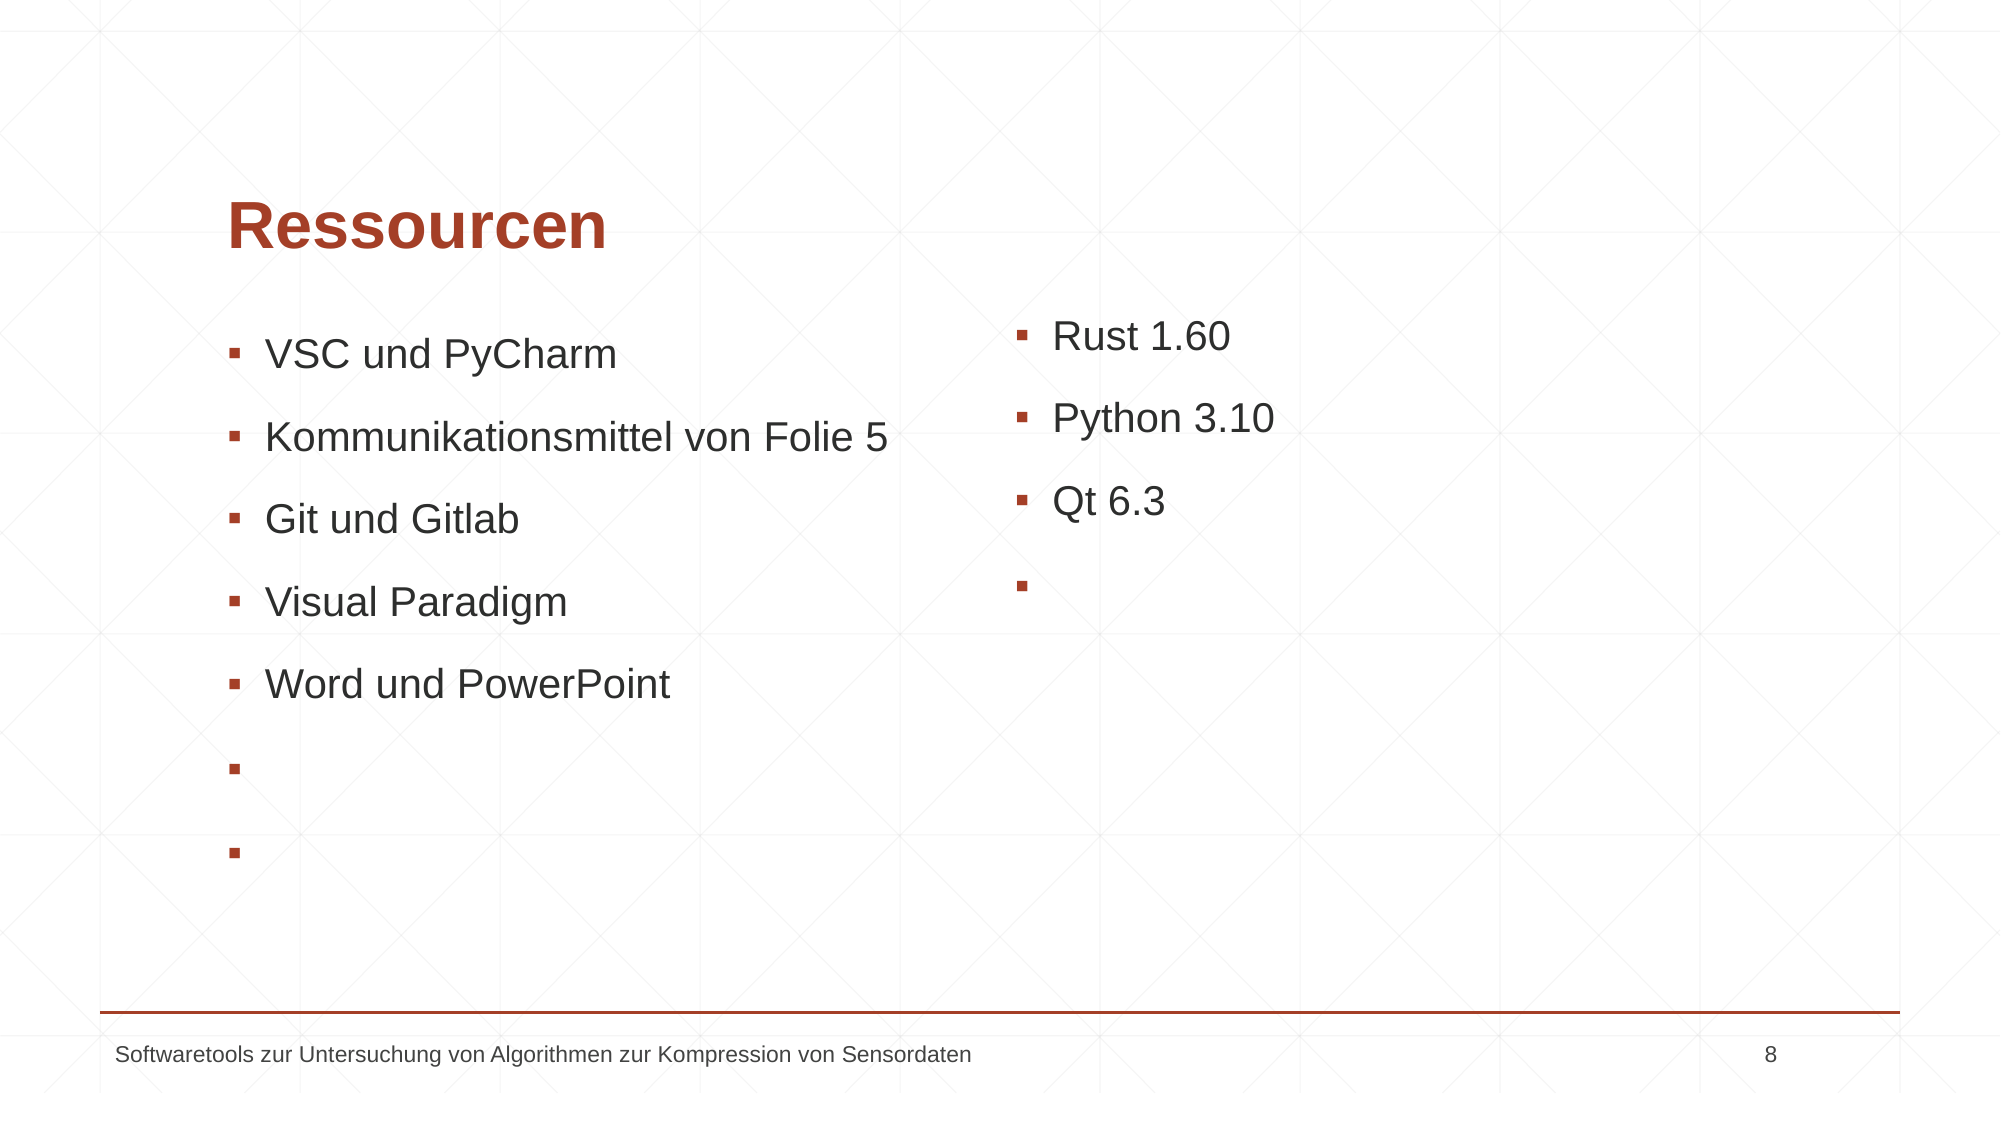

# Ressourcen
Rust 1.60
Python 3.10
Qt 6.3
VSC und PyCharm
Kommunikationsmittel von Folie 5
Git und Gitlab
Visual Paradigm
Word und PowerPoint
Softwaretools zur Untersuchung von Algorithmen zur Kompression von Sensordaten